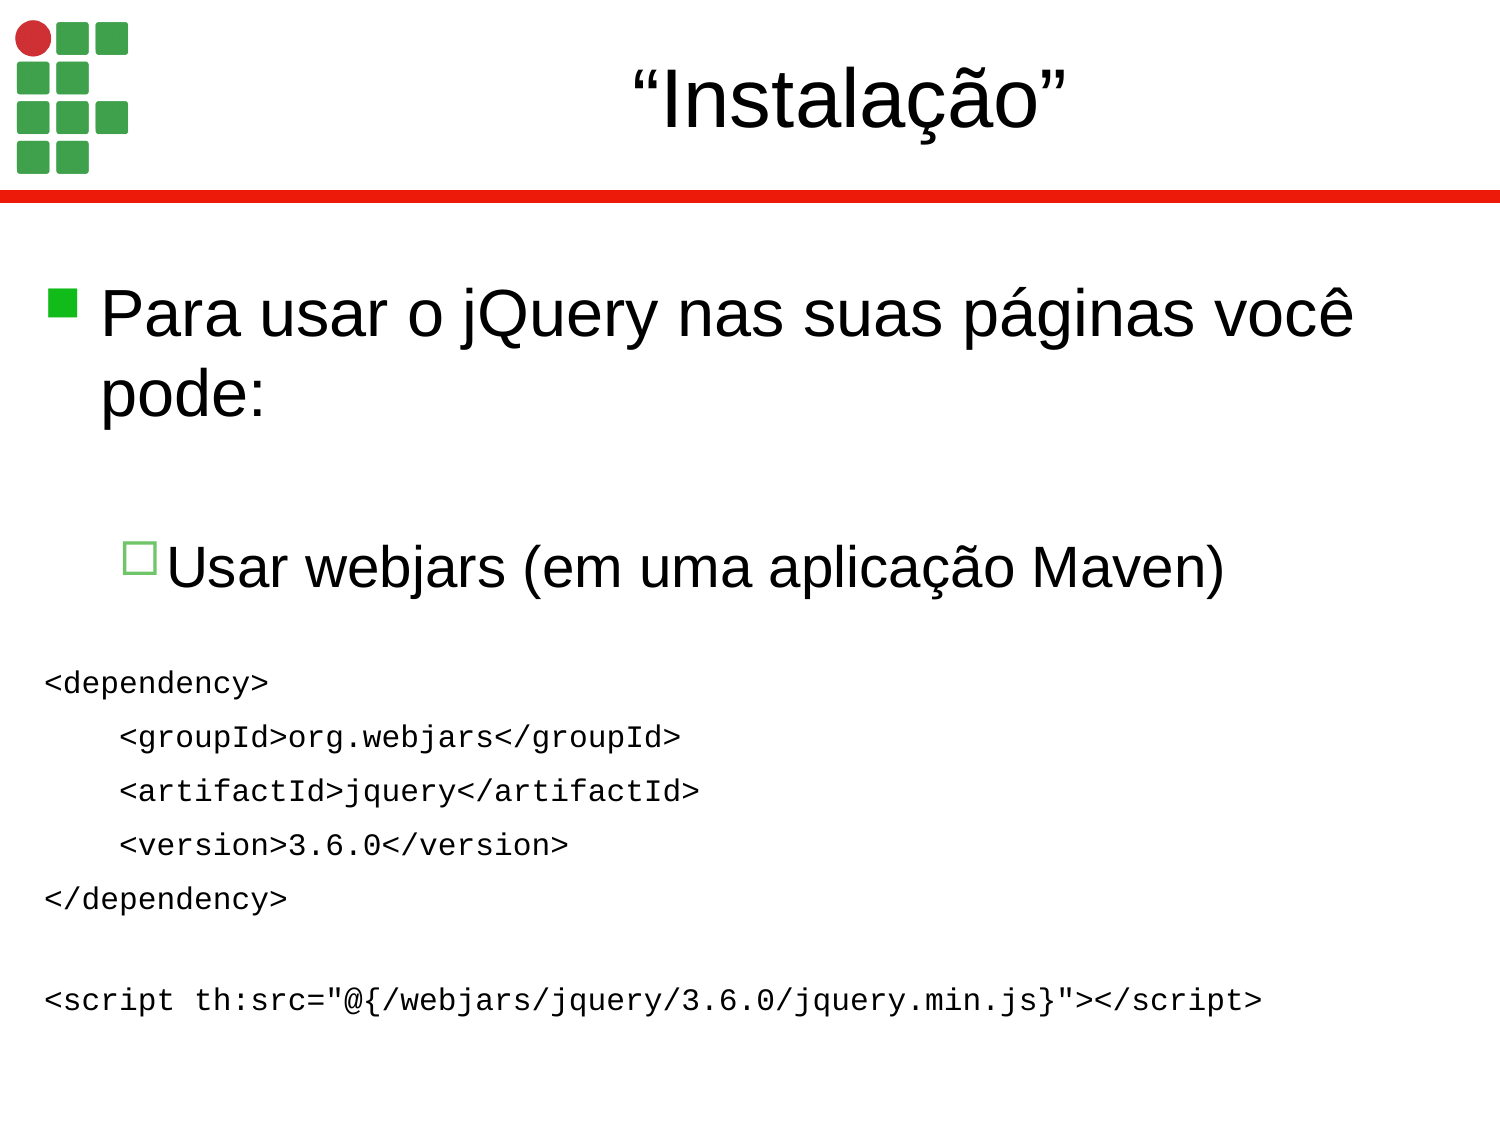

# “Instalação”
Para usar o jQuery nas suas páginas você pode:
Usar webjars (em uma aplicação Maven)
<dependency>
 <groupId>org.webjars</groupId>
 <artifactId>jquery</artifactId>
 <version>3.6.0</version>
</dependency>
<script th:src="@{/webjars/jquery/3.6.0/jquery.min.js}"></script>